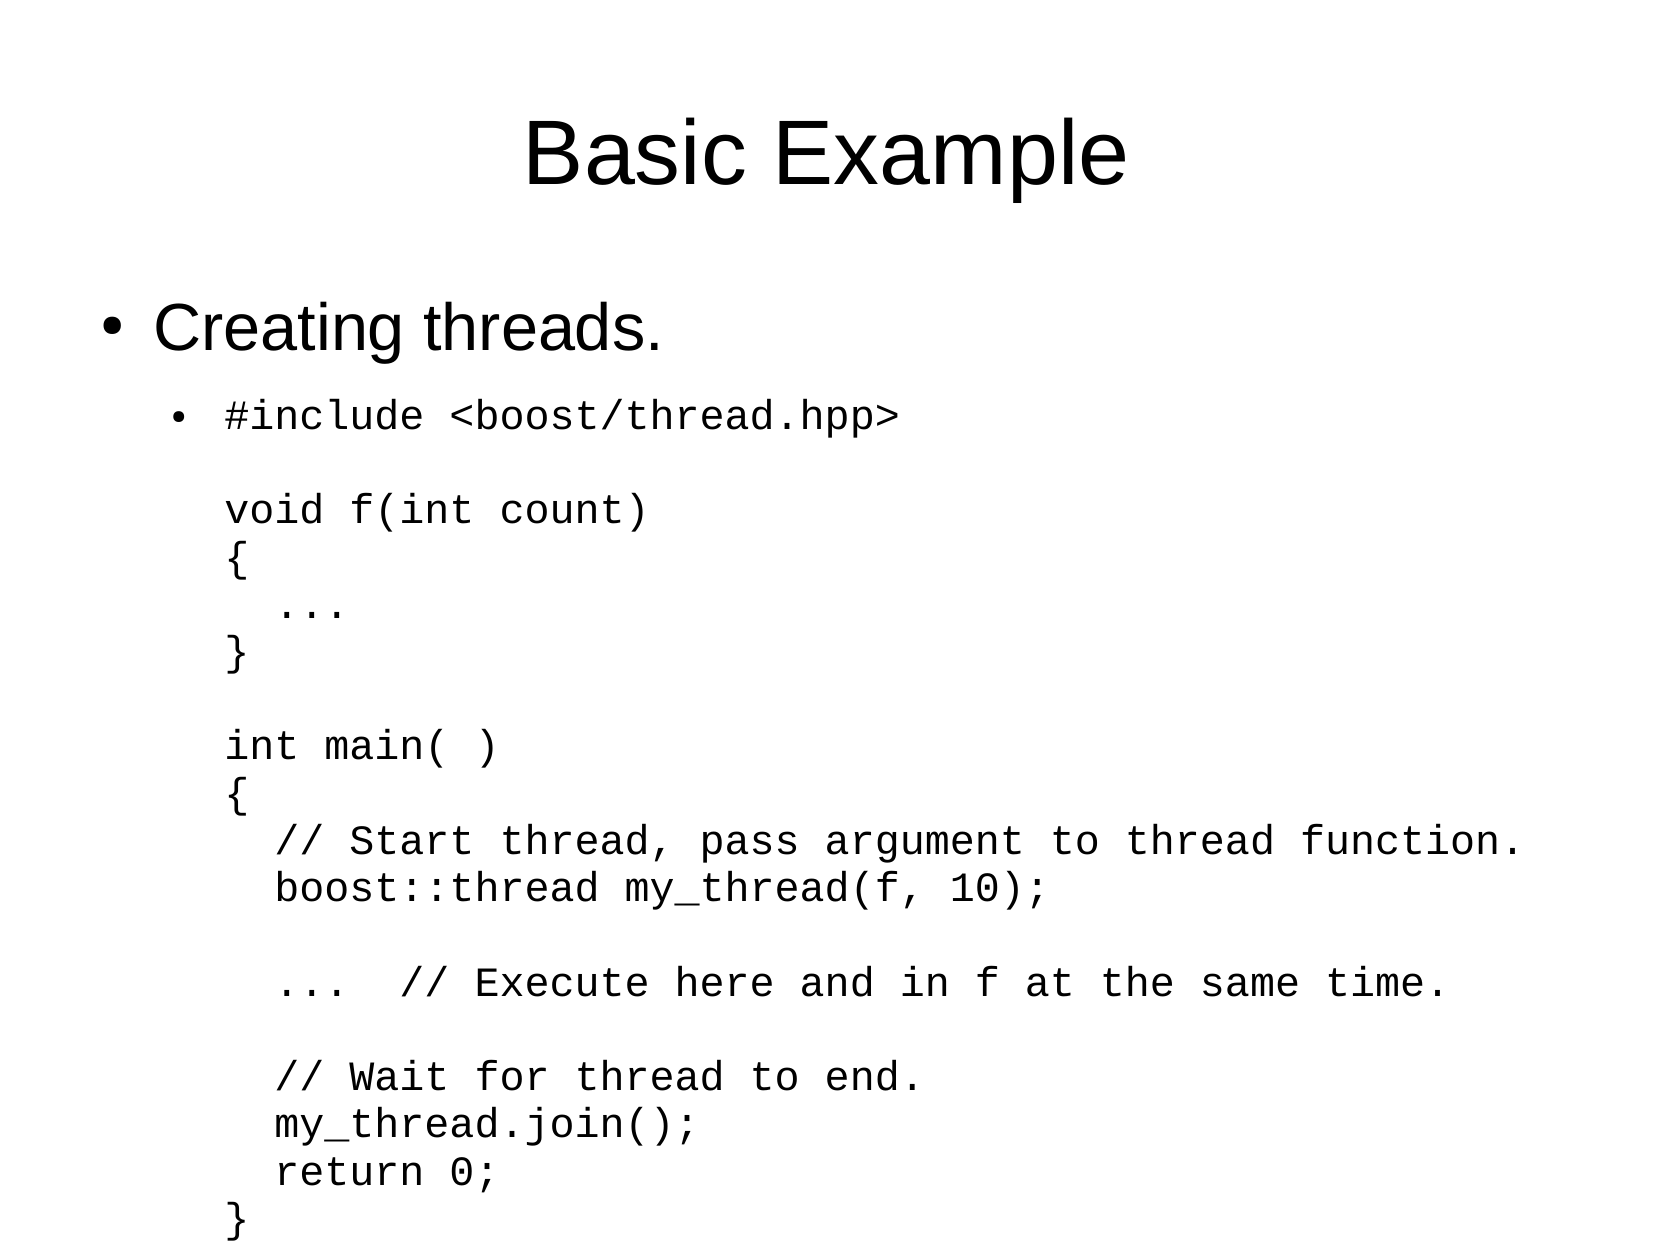

# Basic Example
Creating threads.
#include <boost/thread.hpp>
void f(int count)
{
 ...
}
int main( )
{
 // Start thread, pass argument to thread function.
 boost::thread my_thread(f, 10);
 ... // Execute here and in f at the same time.
 // Wait for thread to end.
 my_thread.join();
 return 0;
}